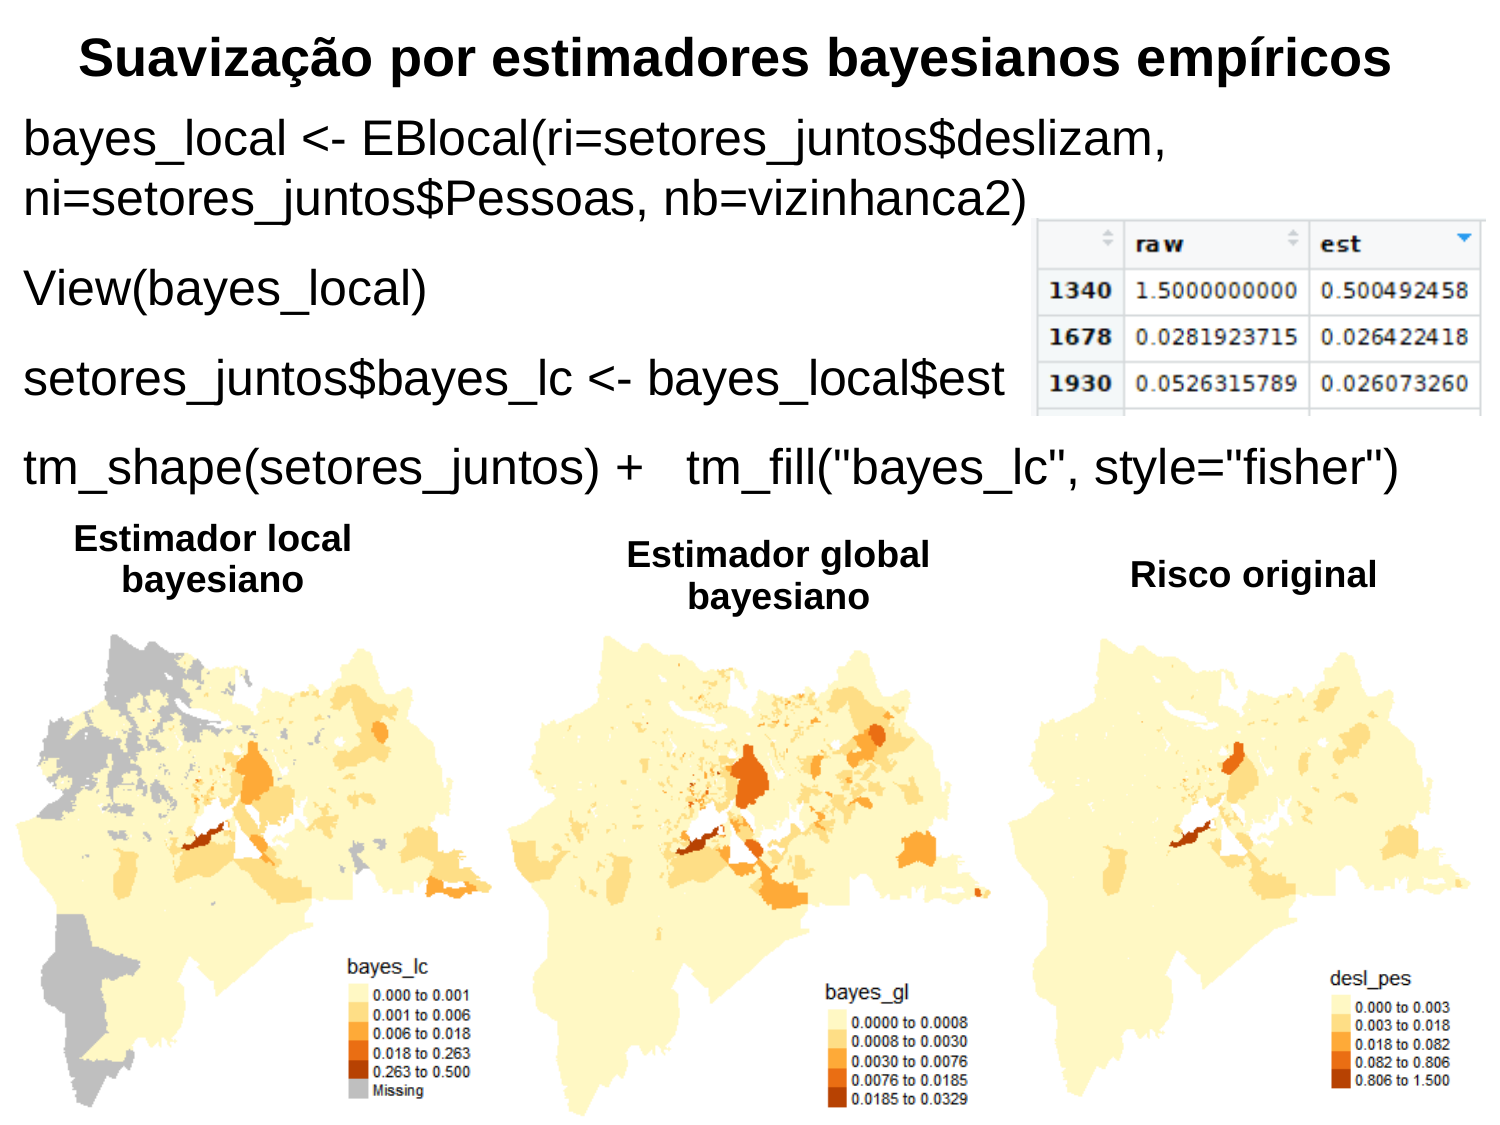

Suavização por estimadores bayesianos empíricos
# bayes_local <- EBlocal(ri=setores_juntos$deslizam, ni=setores_juntos$Pessoas, nb=vizinhanca2)
View(bayes_local)
setores_juntos$bayes_lc <- bayes_local$est
tm_shape(setores_juntos) + tm_fill("bayes_lc", style="fisher")
Estimador local bayesiano
Estimador global bayesiano
Risco original